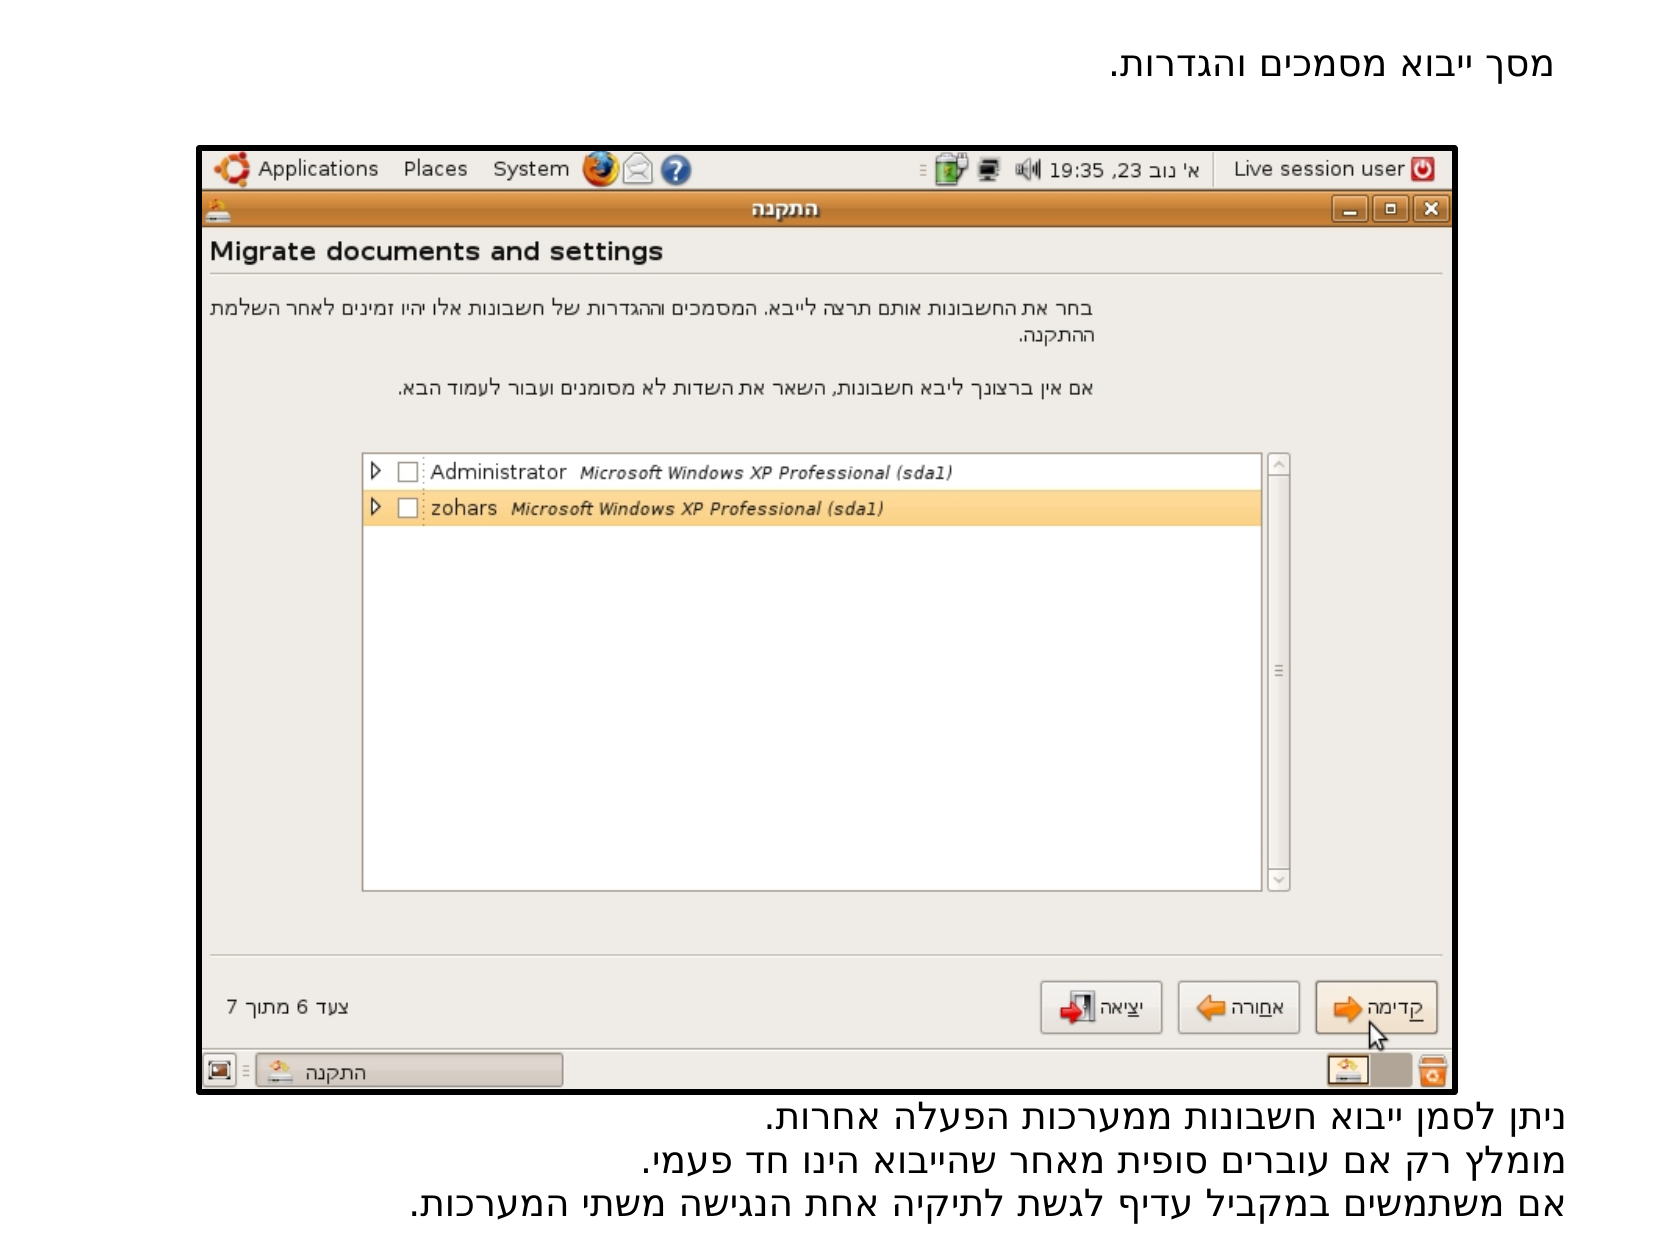

מסך ייבוא מסמכים והגדרות.
ניתן לסמן ייבוא חשבונות ממערכות הפעלה אחרות.
מומלץ רק אם עוברים סופית מאחר שהייבוא הינו חד פעמי.
אם משתמשים במקביל עדיף לגשת לתיקיה אחת הנגישה משתי המערכות.